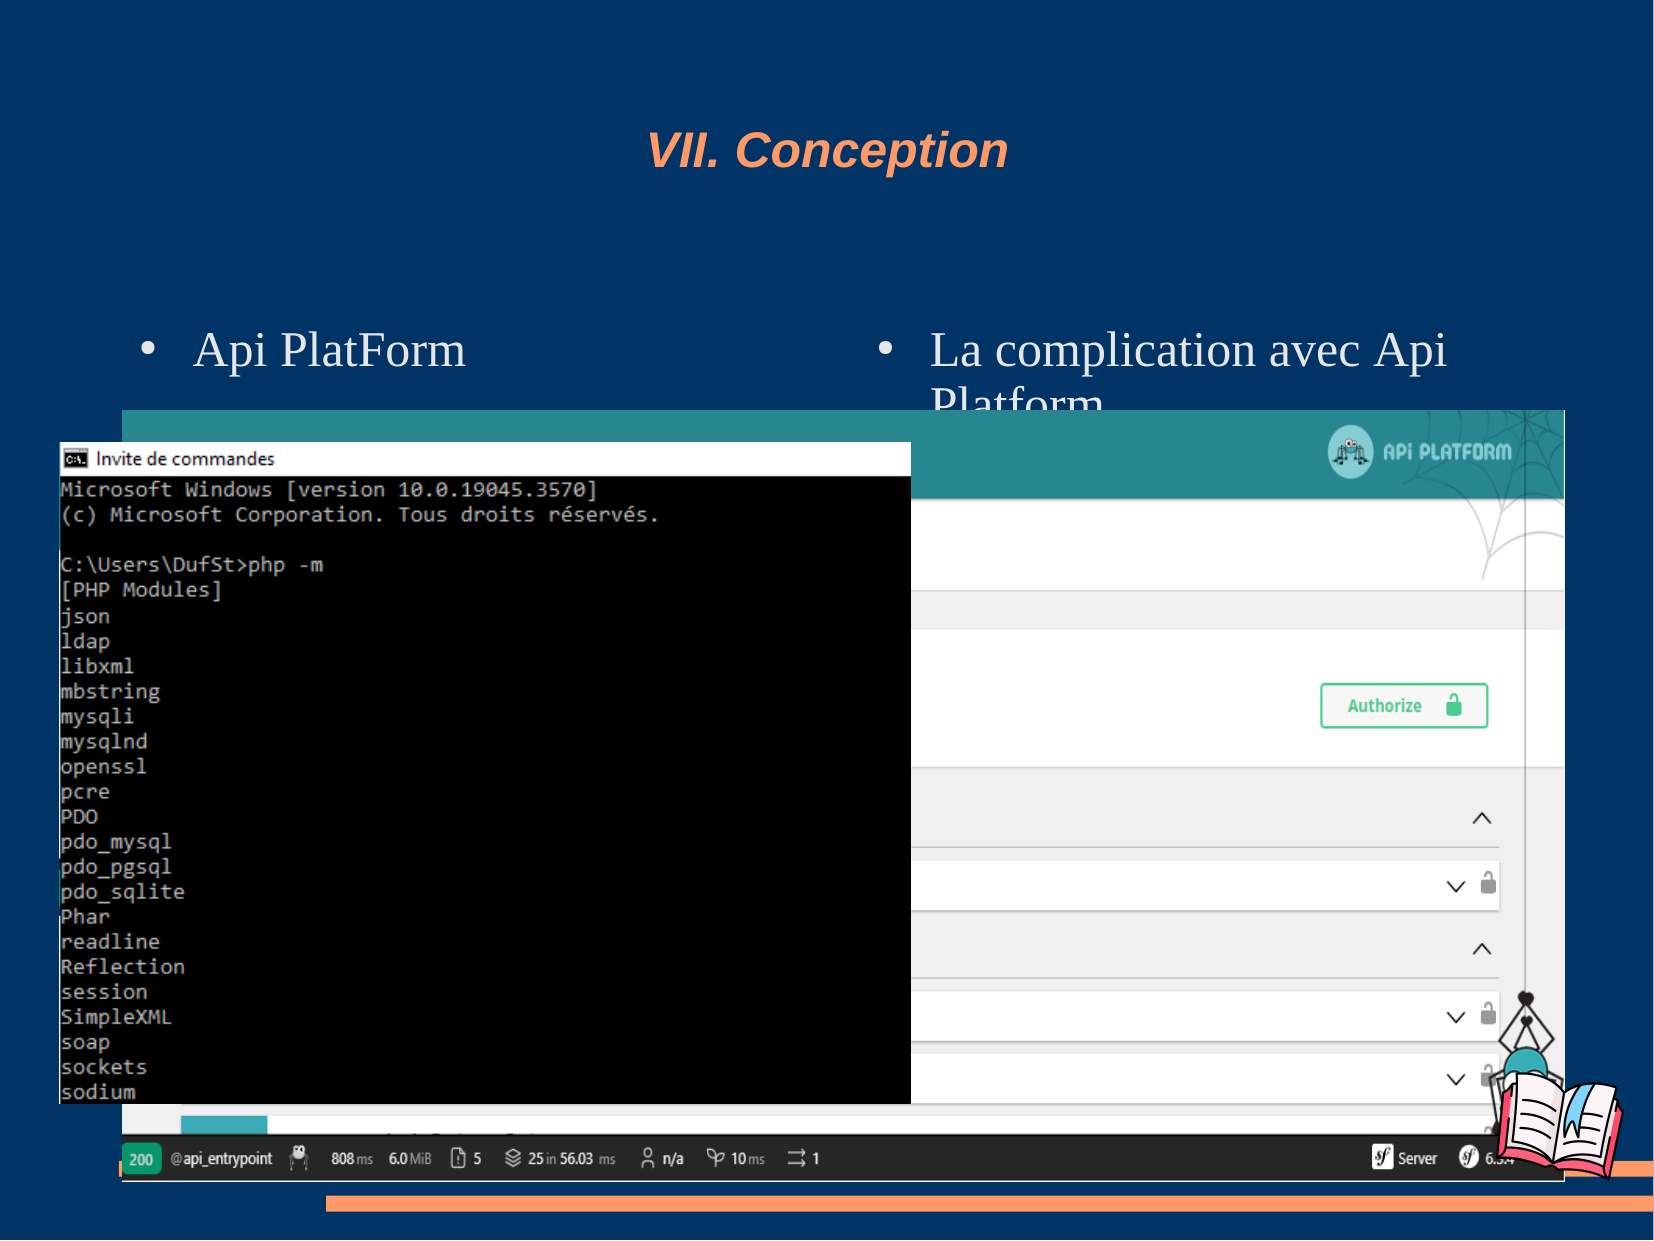

# VII. Conception
Api PlatForm
La complication avec Api Platform
l'extention PHP sodium